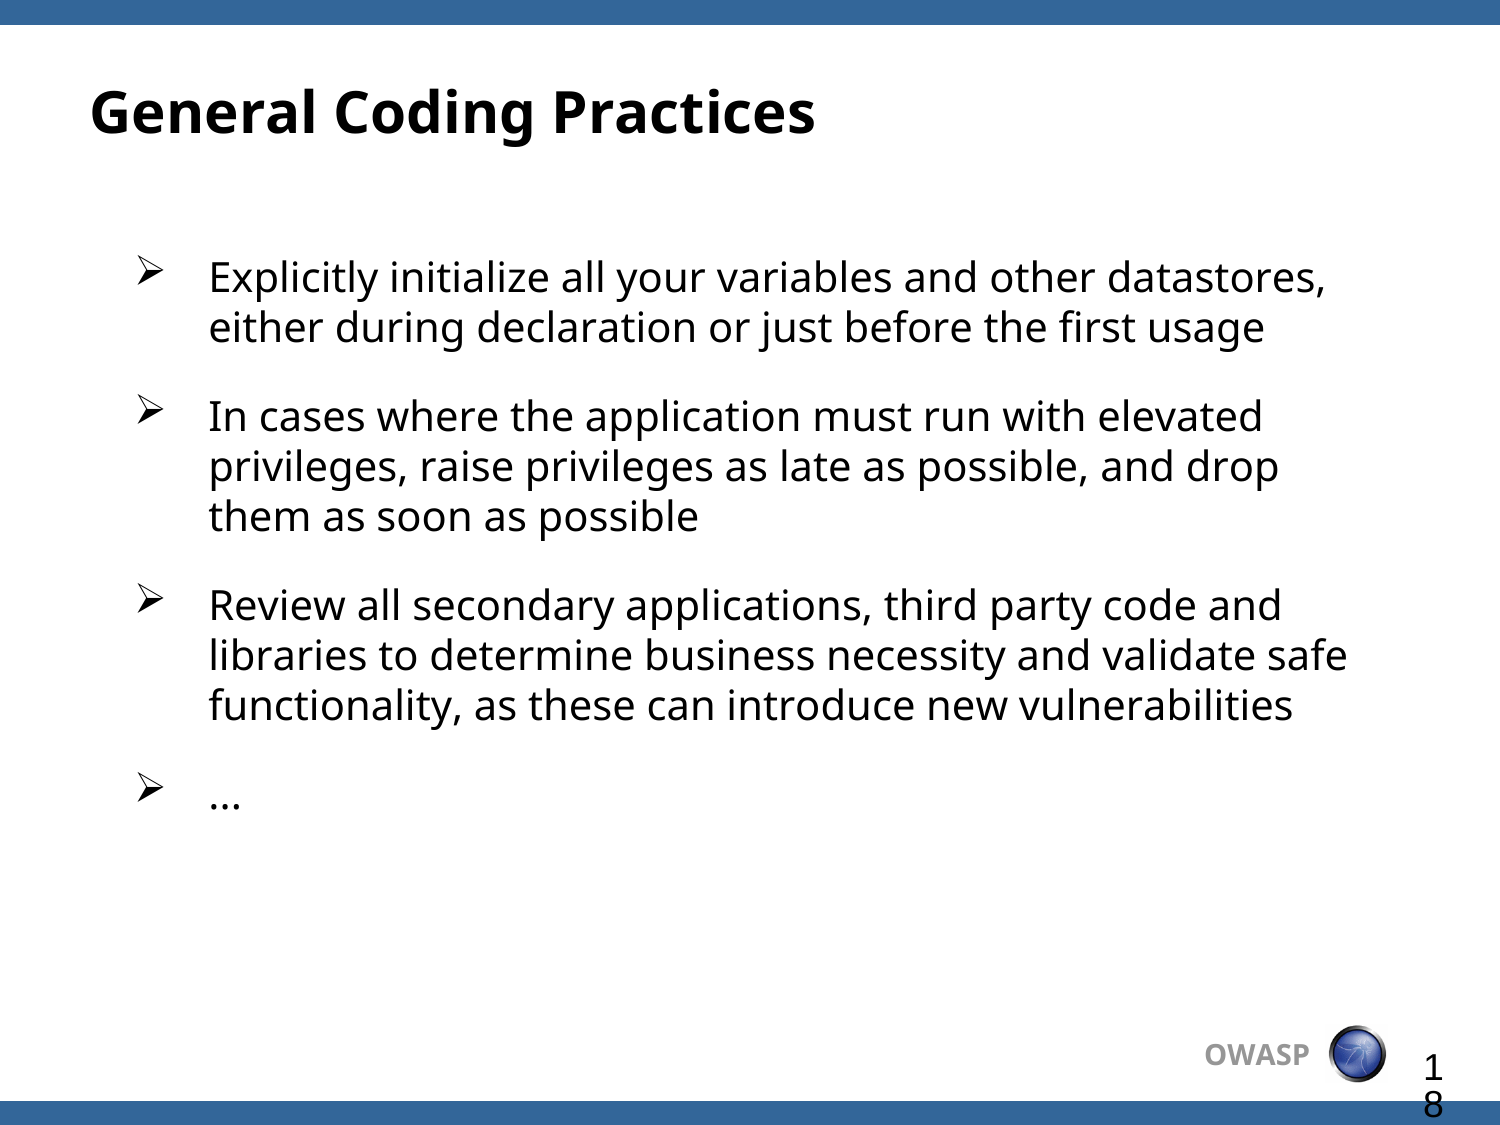

# General Coding Practices
Explicitly initialize all your variables and other datastores, either during declaration or just before the first usage
In cases where the application must run with elevated privileges, raise privileges as late as possible, and drop them as soon as possible
Review all secondary applications, third party code and libraries to determine business necessity and validate safe functionality, as these can introduce new vulnerabilities
...
18